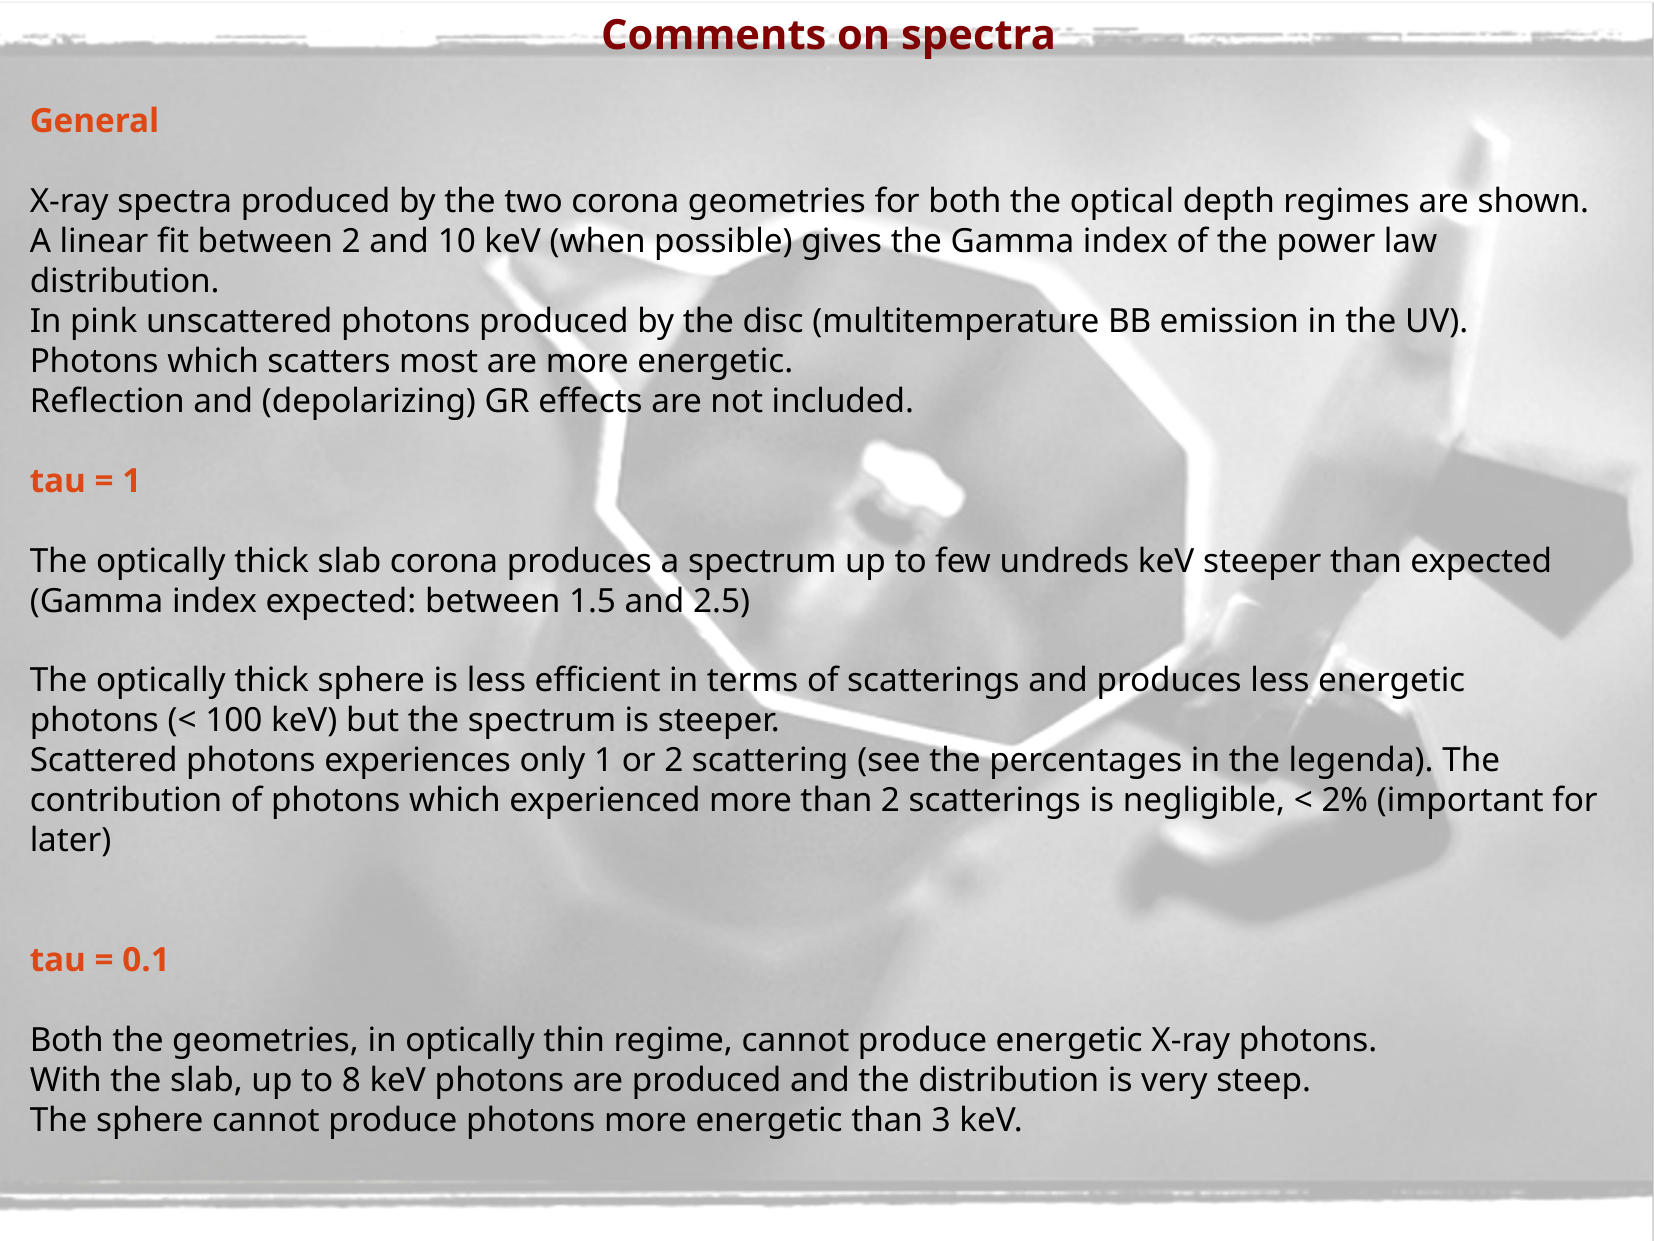

Comments on spectra
General
X-ray spectra produced by the two corona geometries for both the optical depth regimes are shown. A linear fit between 2 and 10 keV (when possible) gives the Gamma index of the power law distribution.
In pink unscattered photons produced by the disc (multitemperature BB emission in the UV). Photons which scatters most are more energetic.
Reflection and (depolarizing) GR effects are not included.
tau = 1
The optically thick slab corona produces a spectrum up to few undreds keV steeper than expected (Gamma index expected: between 1.5 and 2.5)
The optically thick sphere is less efficient in terms of scatterings and produces less energetic photons (< 100 keV) but the spectrum is steeper.
Scattered photons experiences only 1 or 2 scattering (see the percentages in the legenda). The contribution of photons which experienced more than 2 scatterings is negligible, < 2% (important for later)
tau = 0.1
Both the geometries, in optically thin regime, cannot produce energetic X-ray photons.
With the slab, up to 8 keV photons are produced and the distribution is very steep.
The sphere cannot produce photons more energetic than 3 keV.